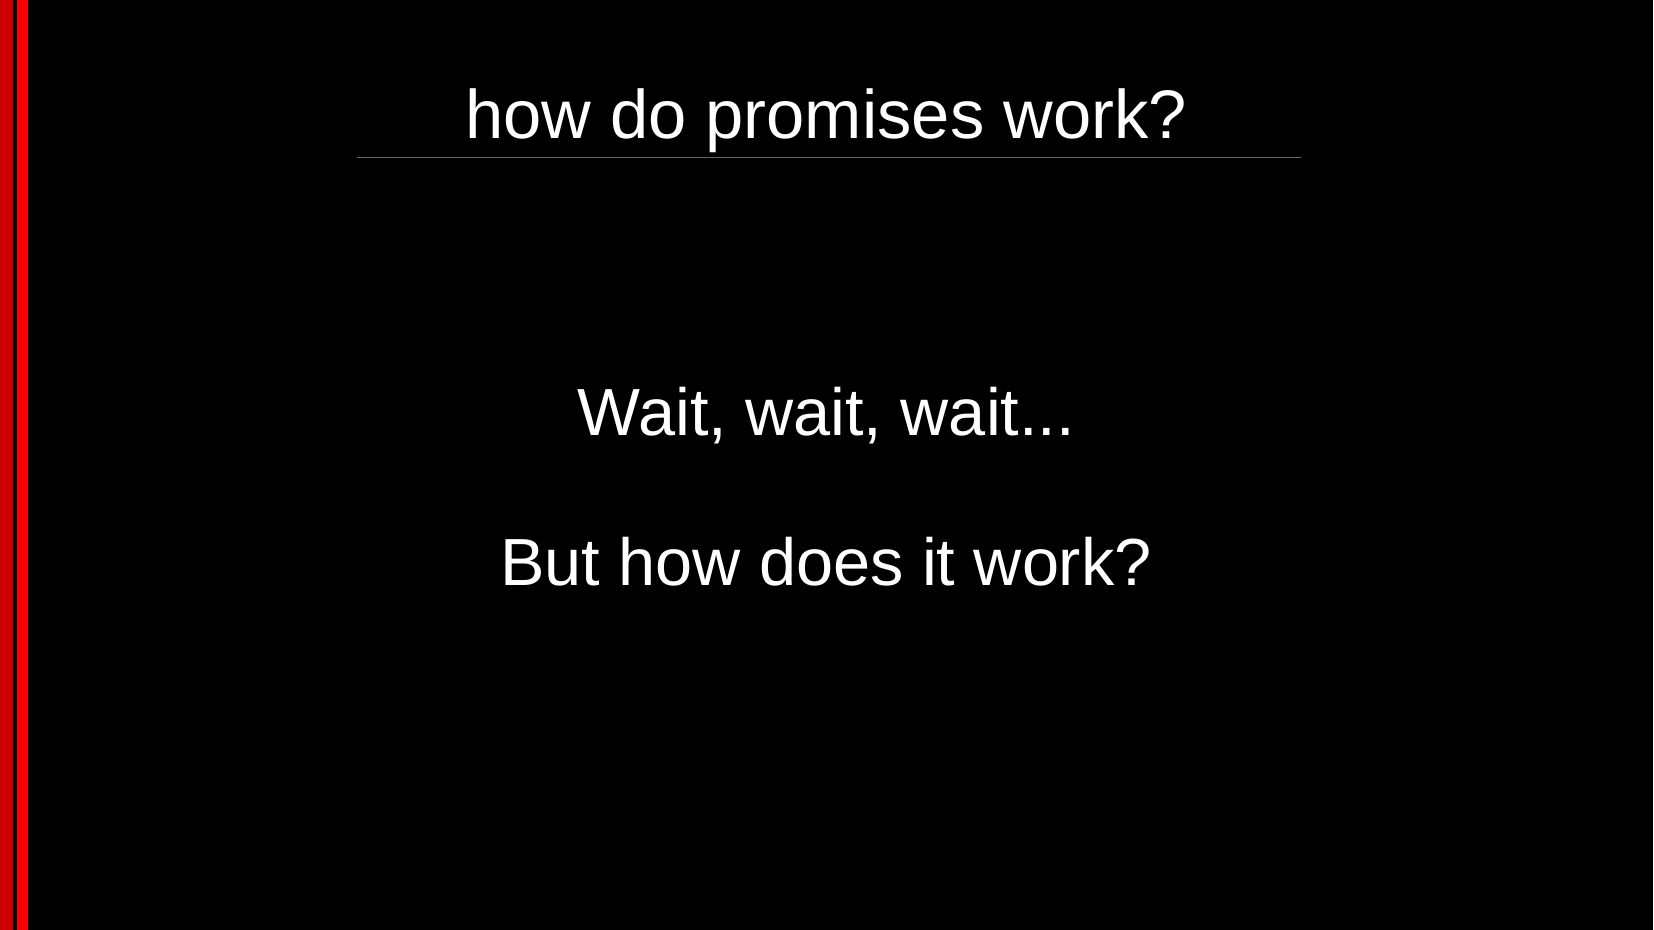

how do promises work?
# Wait, wait, wait...
But how does it work?